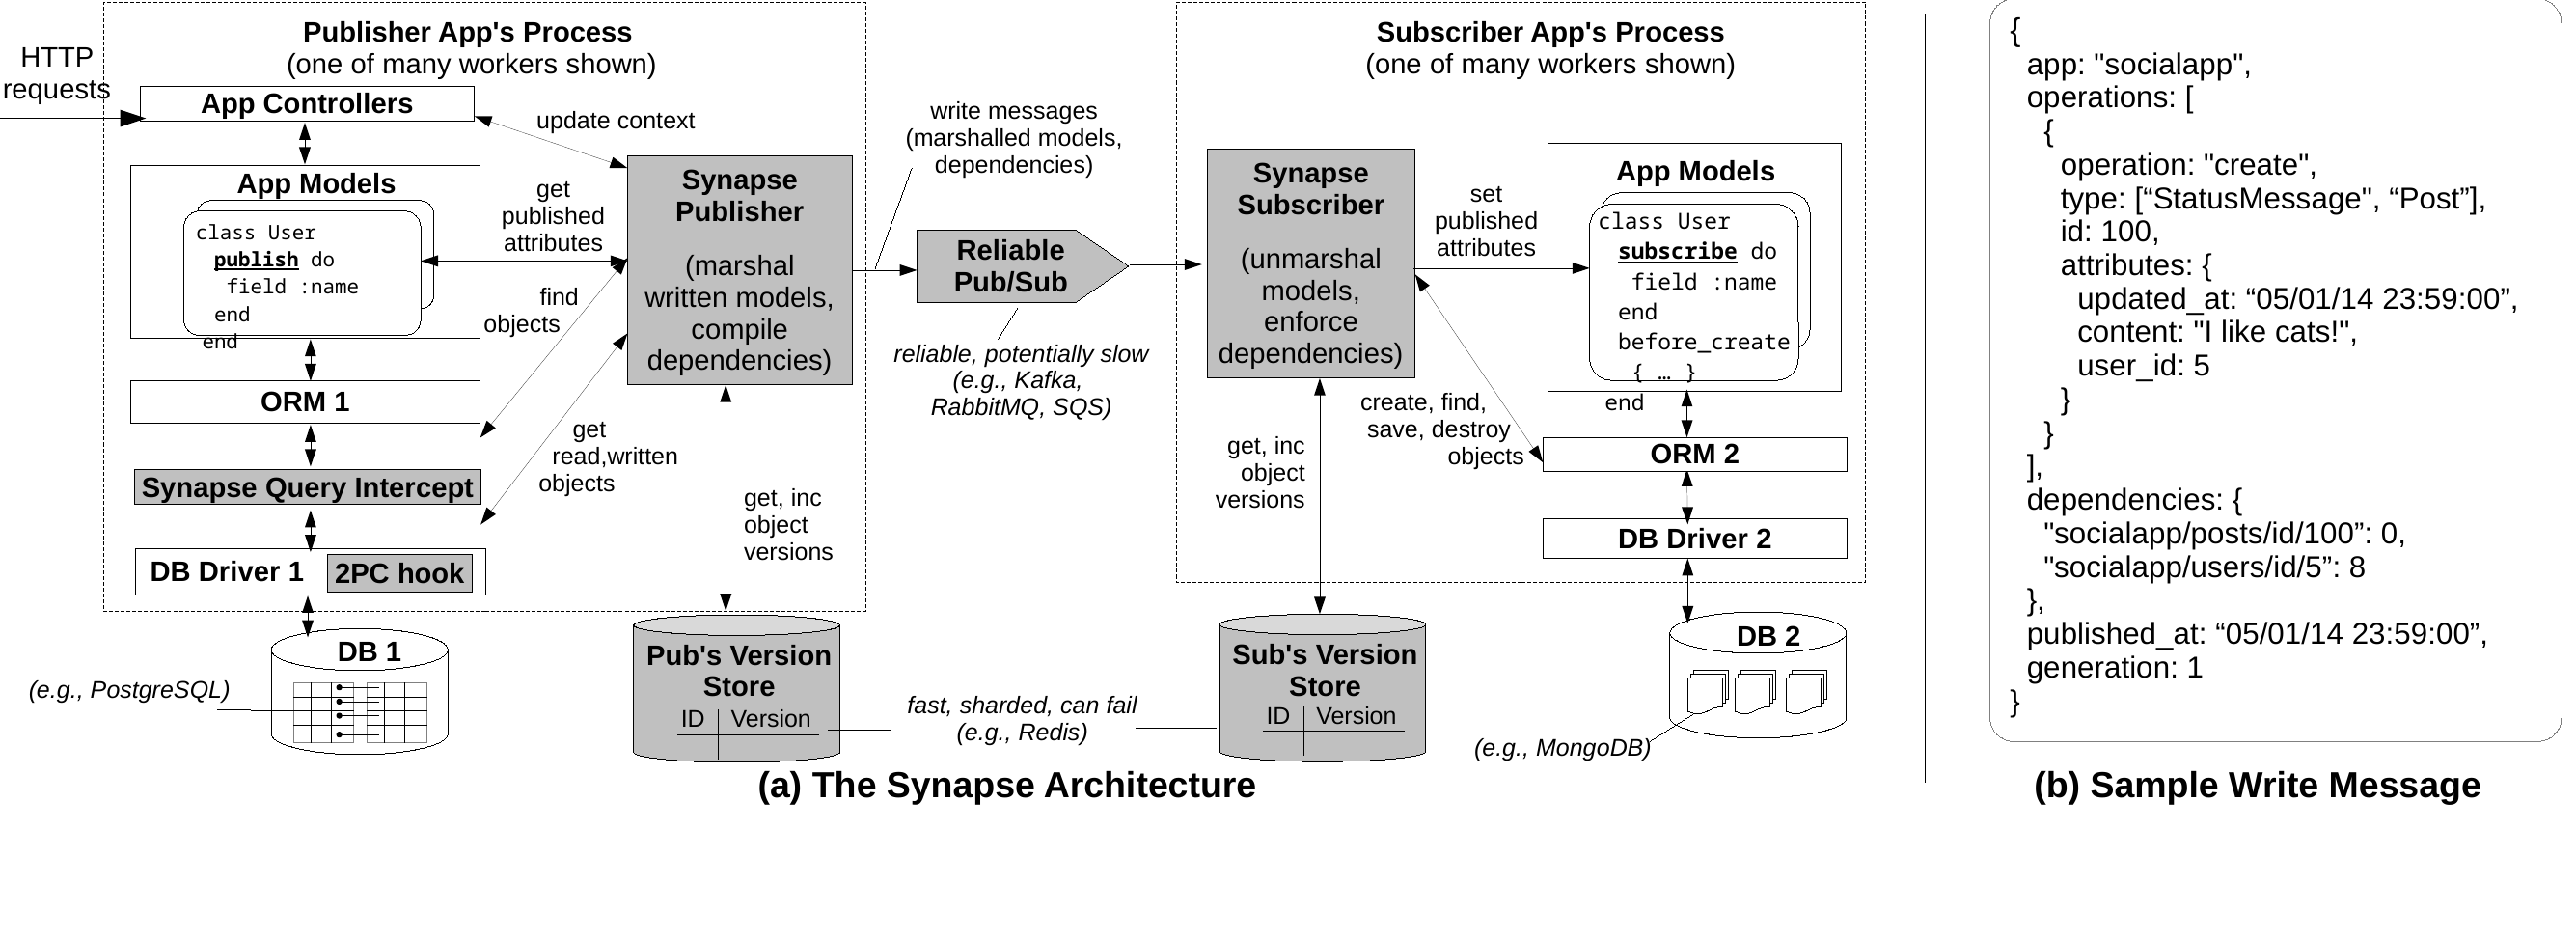

{
 app: "socialapp",
 operations: [
 {
 operation: "create",
 type: [“StatusMessage", “Post”],
 id: 100,
 attributes: {
 updated_at: “05/01/14 23:59:00”,
 content: "I like cats!",
 user_id: 5
 }
 }
 ],
 dependencies: {
 "socialapp/posts/id/100”: 0,
 "socialapp/users/id/5”: 8
 },
 published_at: “05/01/14 23:59:00”,
 generation: 1
}
Publisher App's Process
(one of many workers shown)
Subscriber App's Process
(one of many workers shown)
HTTP requests
App Controllers
write messages
(marshalled models, dependencies)
update context
App Models
Synapse
Subscriber
(unmarshal
models,
enforce
dependencies)
Synapse
Publisher
(marshal
written models,
compile
dependencies)
App Models
 class User
 publish do
 field :name
 end
 end
get
published attributes
set
published attributes
 class User
 subscribe do
 field :name
 end
 before_create
 { … }
 end
Reliable
Pub/Sub
 find objects
reliable, potentially slow
(e.g., Kafka,
RabbitMQ, SQS)
ORM 1
 create, find,
 save, destroy objects
 get
 read,written
objects
get, inc
object
versions
ORM 2
Synapse Query Intercept
get, inc
object
versions
DB Driver 2
DB Driver 1
2PC hook
DB 2
ID
Version
Sub's Version
Store
ID
Version
Pub's Version
Store
DB 1
(e.g., PostgreSQL)
fast, sharded, can fail
(e.g., Redis)
(e.g., MongoDB)
(b) Sample Write Message
(a) The Synapse Architecture